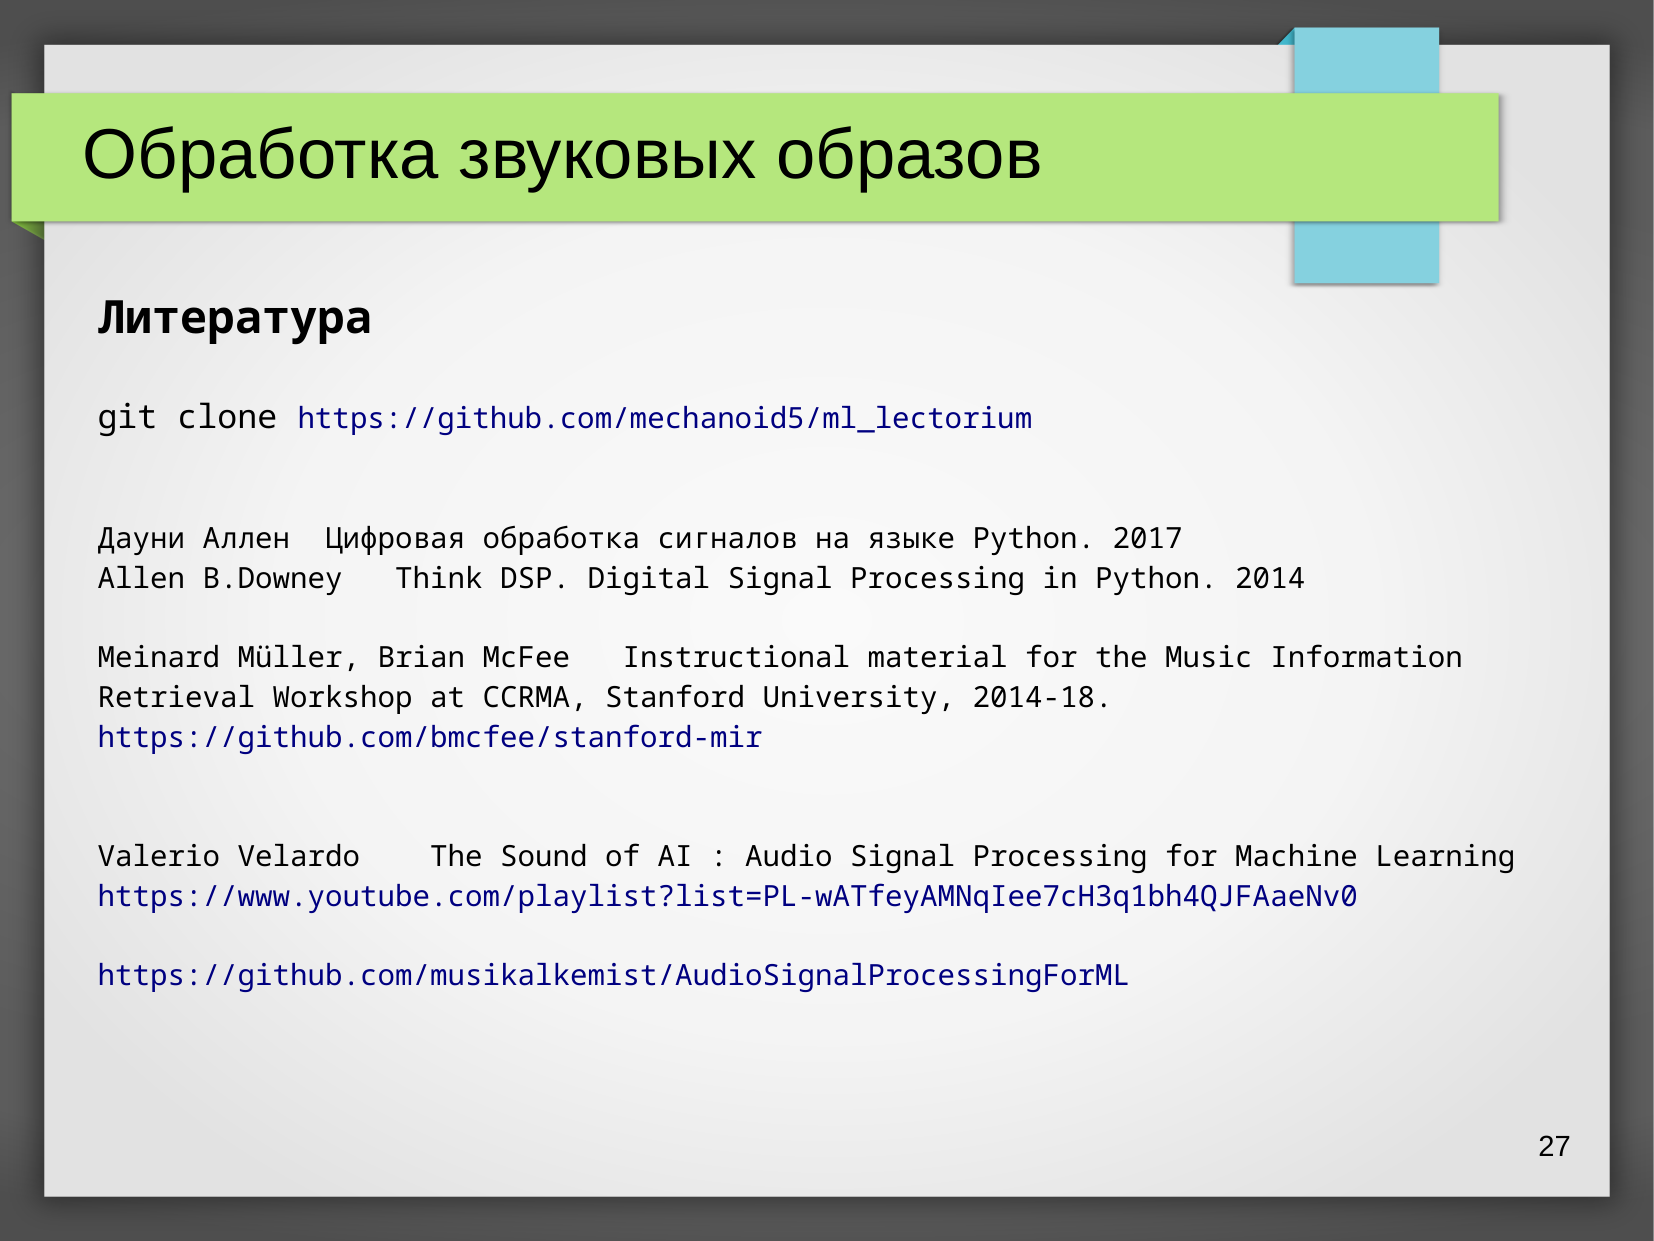

# Обработка звуковых образов
Литература
git clone https://github.com/mechanoid5/ml_lectorium
Дауни Аллен Цифровая обработка сигналов на языке Python. 2017
Allen B.Downey Think DSP. Digital Signal Processing in Python. 2014
Meinard Müller, Brian McFee Instructional material for the Music Information Retrieval Workshop at CCRMA, Stanford University, 2014-18.
https://github.com/bmcfee/stanford-mir
Valerio Velardo The Sound of AI : Audio Signal Processing for Machine Learning
https://www.youtube.com/playlist?list=PL-wATfeyAMNqIee7cH3q1bh4QJFAaeNv0
https://github.com/musikalkemist/AudioSignalProcessingForML
27